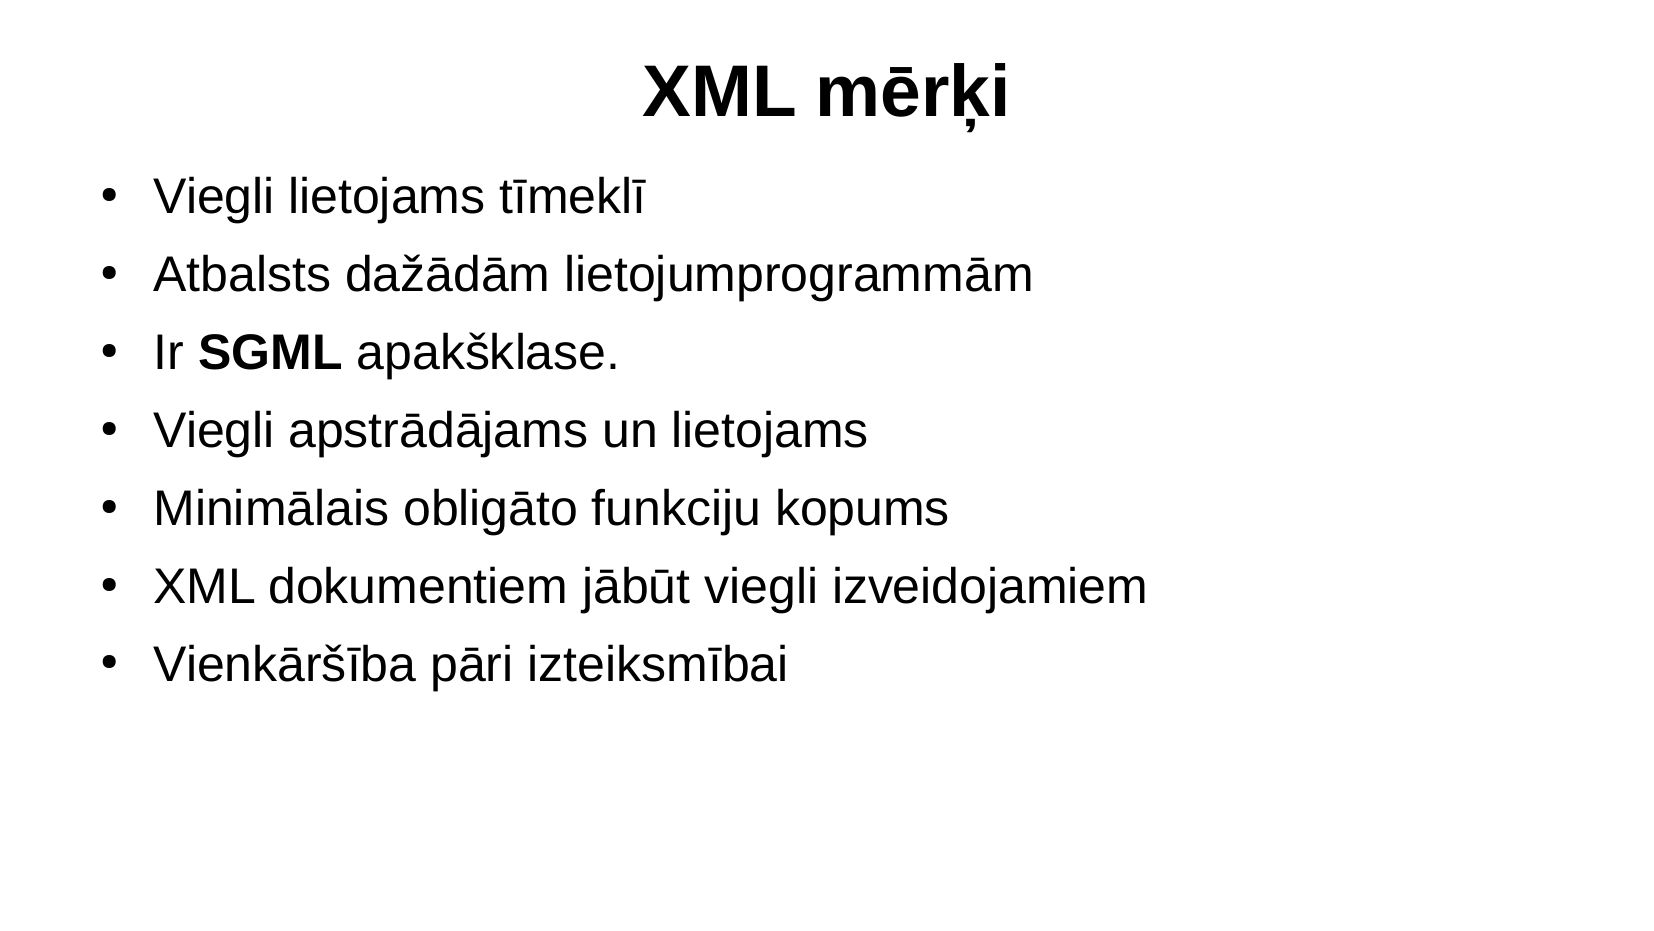

# XML mērķi
Viegli lietojams tīmeklī
Atbalsts dažādām lietojumprogrammām
Ir SGML apakšklase.
Viegli apstrādājams un lietojams
Minimālais obligāto funkciju kopums
XML dokumentiem jābūt viegli izveidojamiem
Vienkāršība pāri izteiksmībai